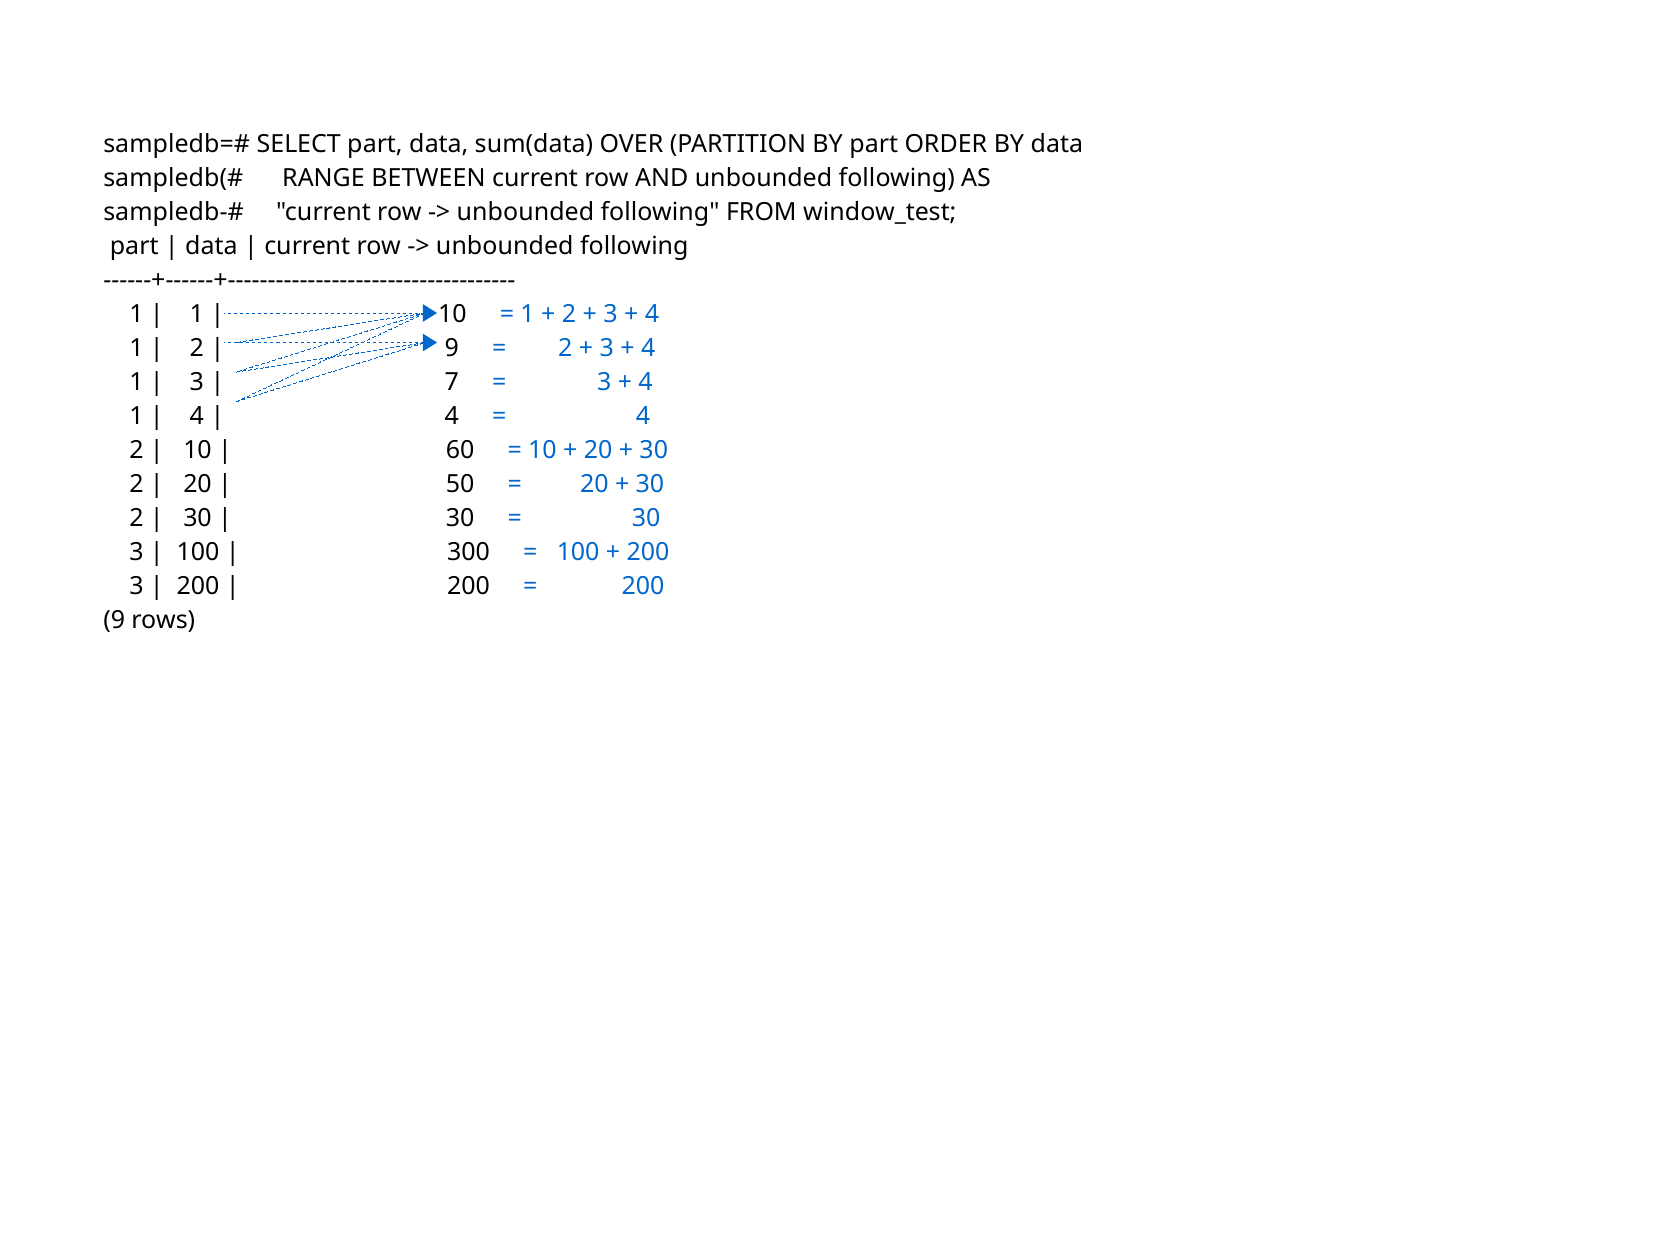

sampledb=# SELECT part, data, sum(data) OVER (PARTITION BY part ORDER BY data
sampledb(# RANGE BETWEEN current row AND unbounded following) AS
sampledb-# "current row -> unbounded following" FROM window_test;
 part | data | current row -> unbounded following
------+------+------------------------------------
 1 | 1 | 10 = 1 + 2 + 3 + 4
 1 | 2 | 9 = 2 + 3 + 4
 1 | 3 | 7 = 3 + 4
 1 | 4 | 4 = 4
 2 | 10 | 60 = 10 + 20 + 30
 2 | 20 | 50 = 20 + 30
 2 | 30 | 30 = 30
 3 | 100 | 300 = 100 + 200
 3 | 200 | 200 = 200
(9 rows)